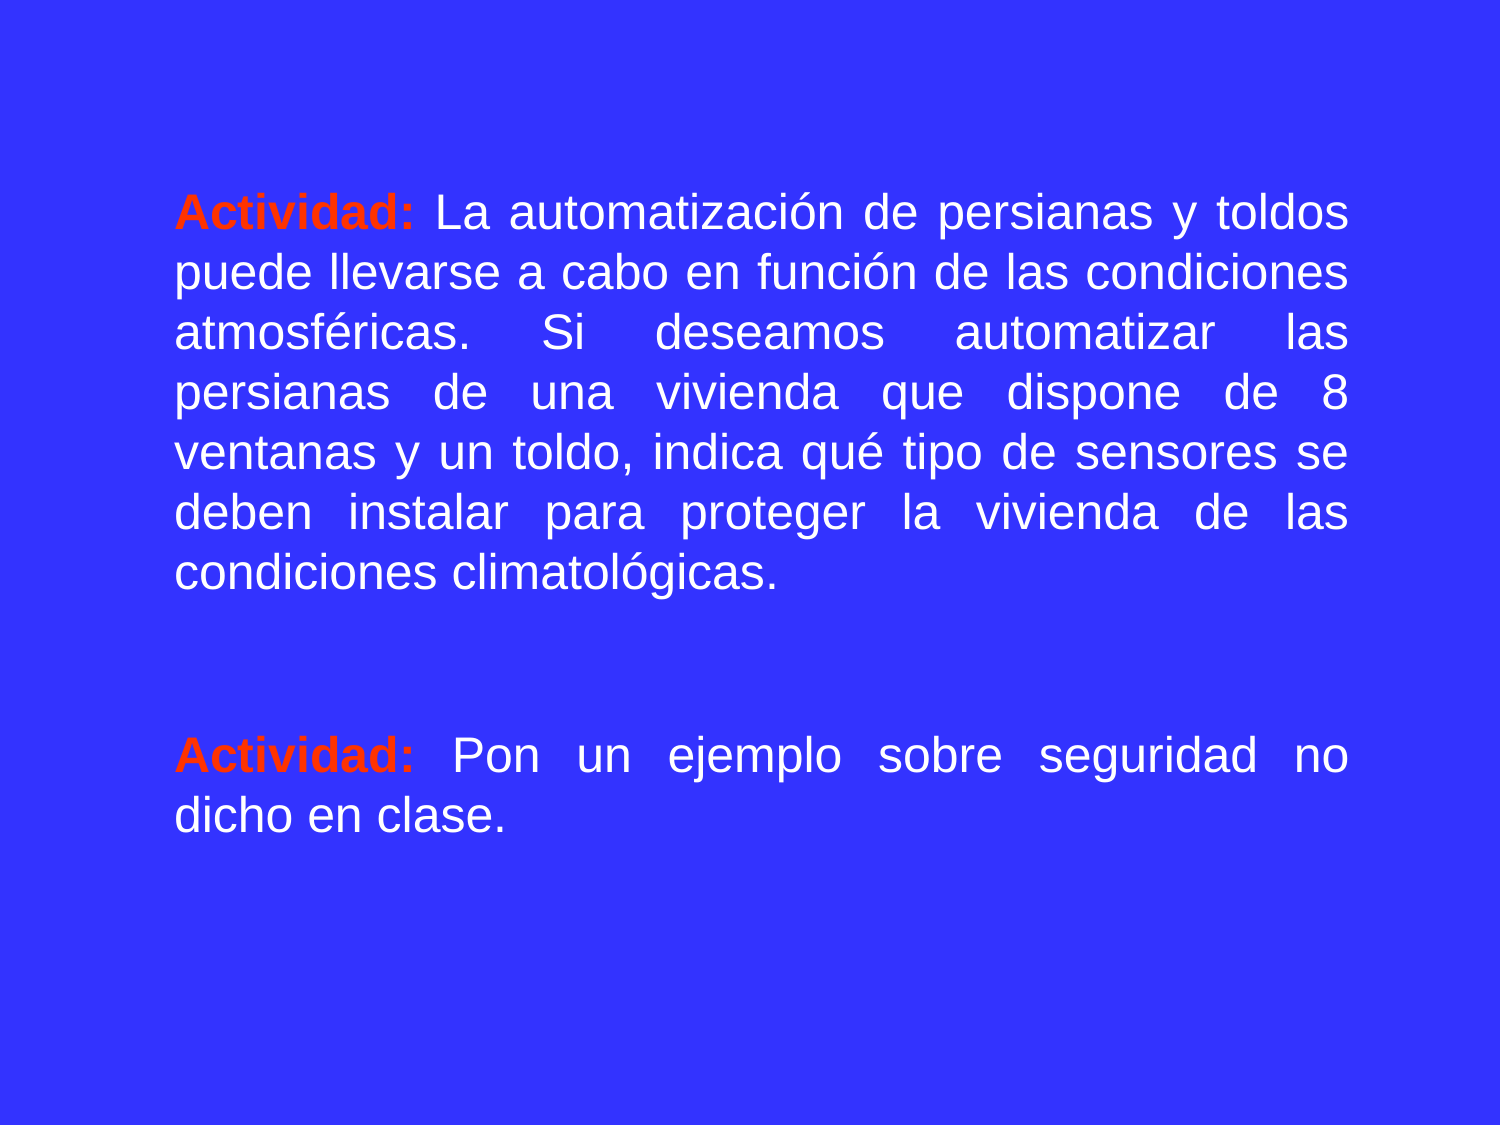

Actividad: La automatización de persianas y toldos puede llevarse a cabo en función de las condiciones atmosféricas. Si deseamos automatizar las persianas de una vivienda que dispone de 8 ventanas y un toldo, indica qué tipo de sensores se deben instalar para proteger la vivienda de las condiciones climatológicas.
Actividad: Pon un ejemplo sobre seguridad no dicho en clase.